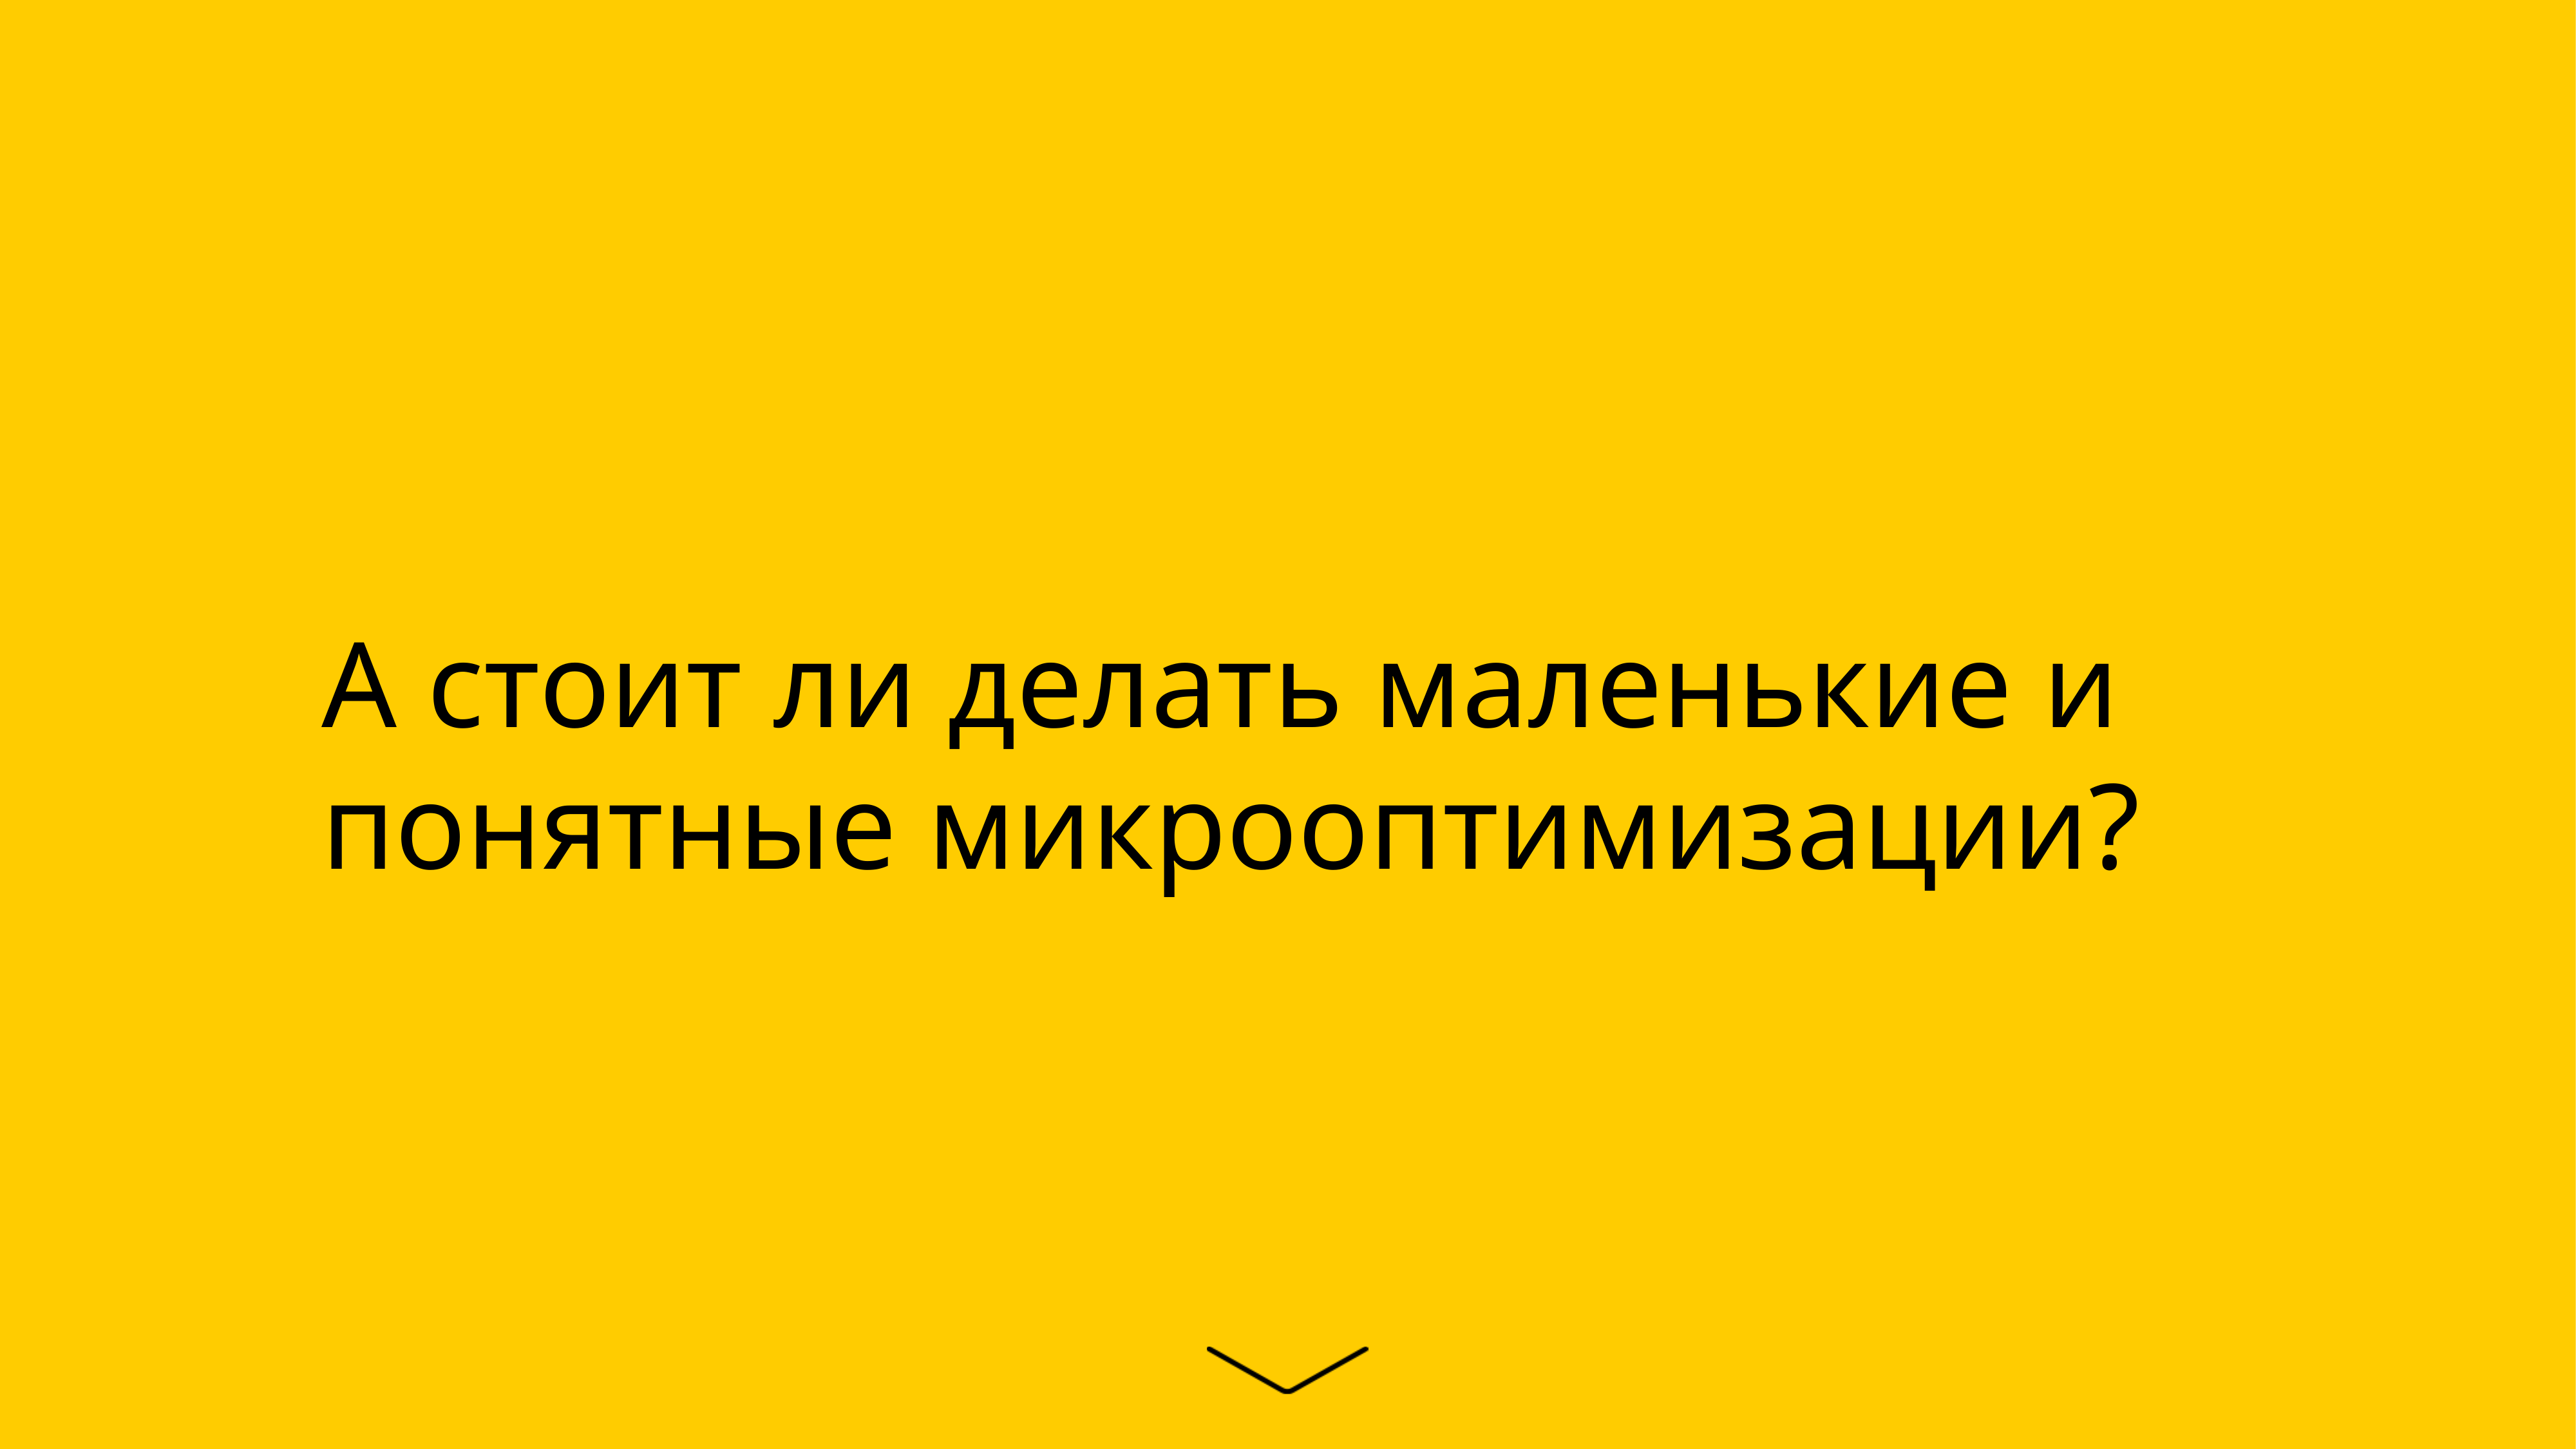

# А стоит ли делать маленькие и понятные микрооптимизации?